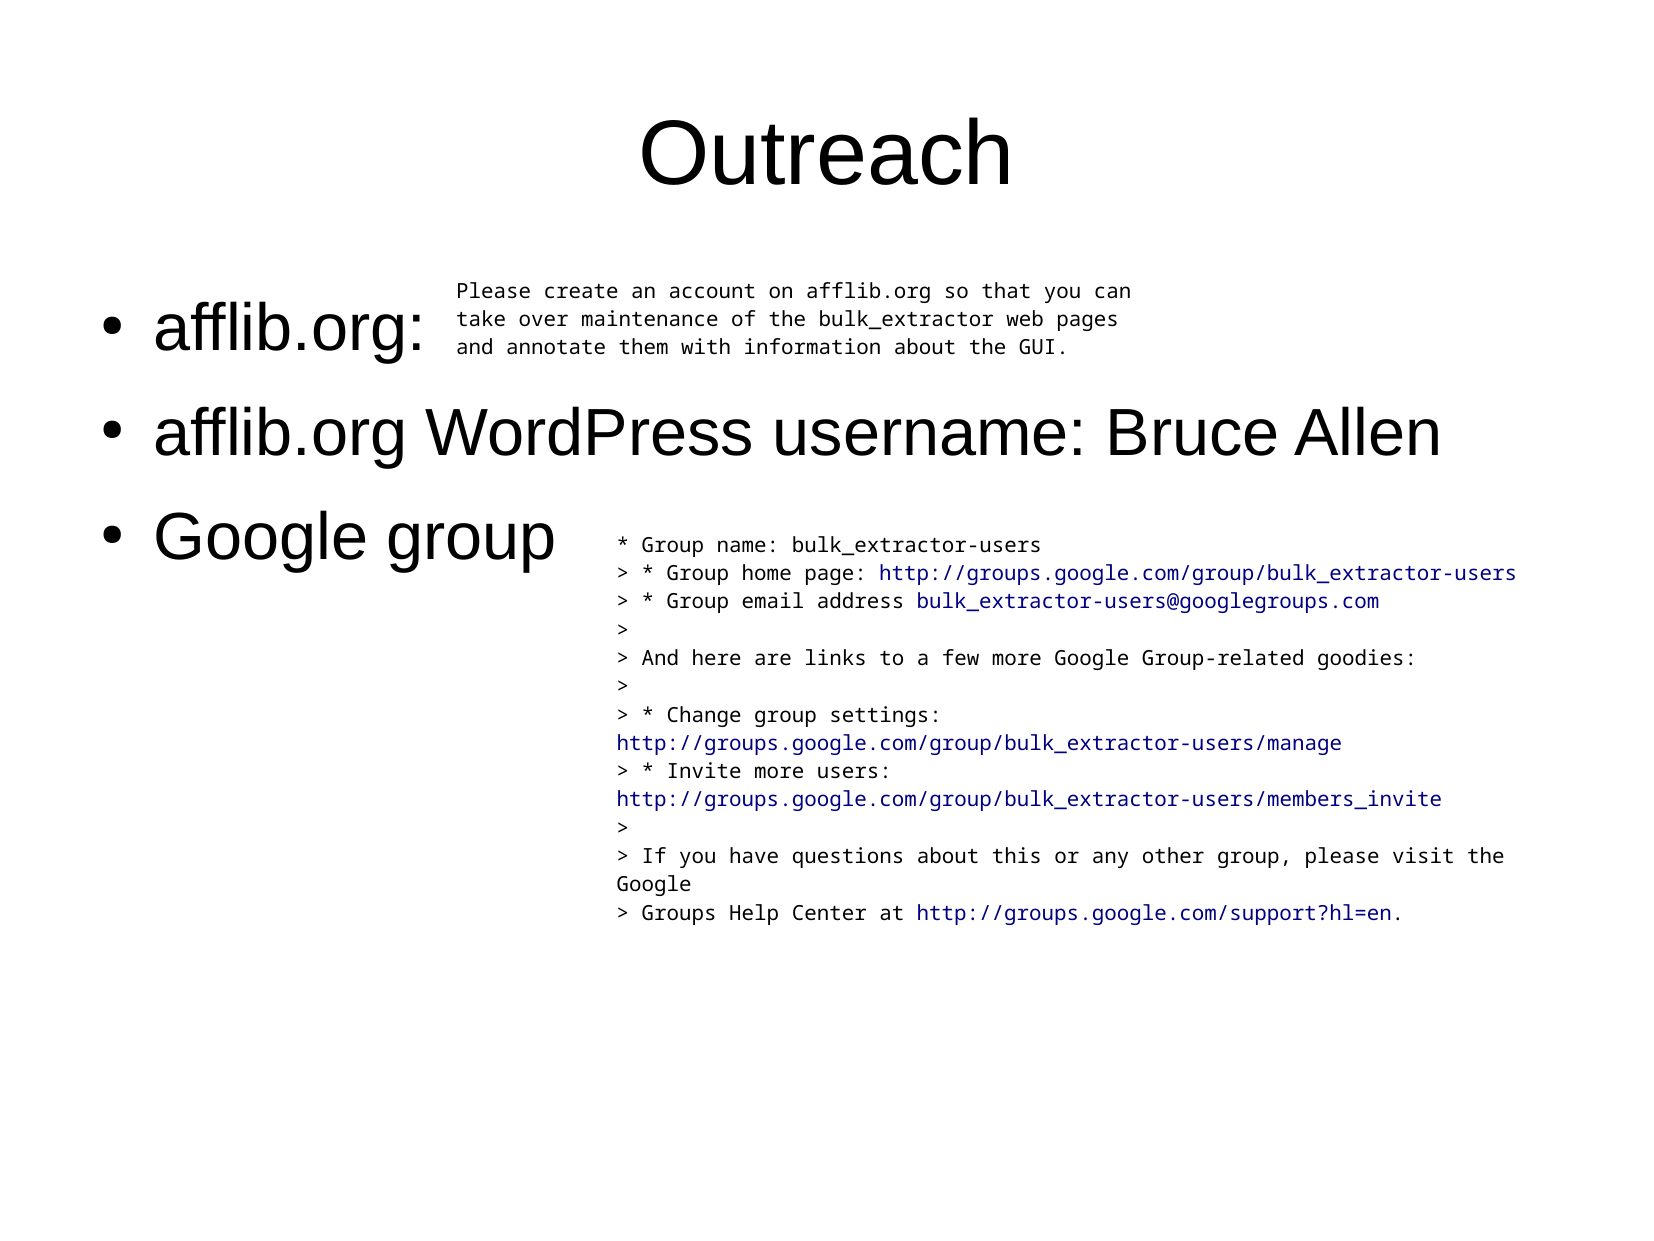

# Outreach
Please create an account on afflib.org so that you can take over maintenance of the bulk_extractor web pages and annotate them with information about the GUI.
afflib.org:
afflib.org WordPress username: Bruce Allen
Google group
* Group name: bulk_extractor-users
> * Group home page: http://groups.google.com/group/bulk_extractor-users
> * Group email address bulk_extractor-users@googlegroups.com
>
> And here are links to a few more Google Group-related goodies:
>
> * Change group settings: http://groups.google.com/group/bulk_extractor-users/manage
> * Invite more users: http://groups.google.com/group/bulk_extractor-users/members_invite
>
> If you have questions about this or any other group, please visit the Google
> Groups Help Center at http://groups.google.com/support?hl=en.